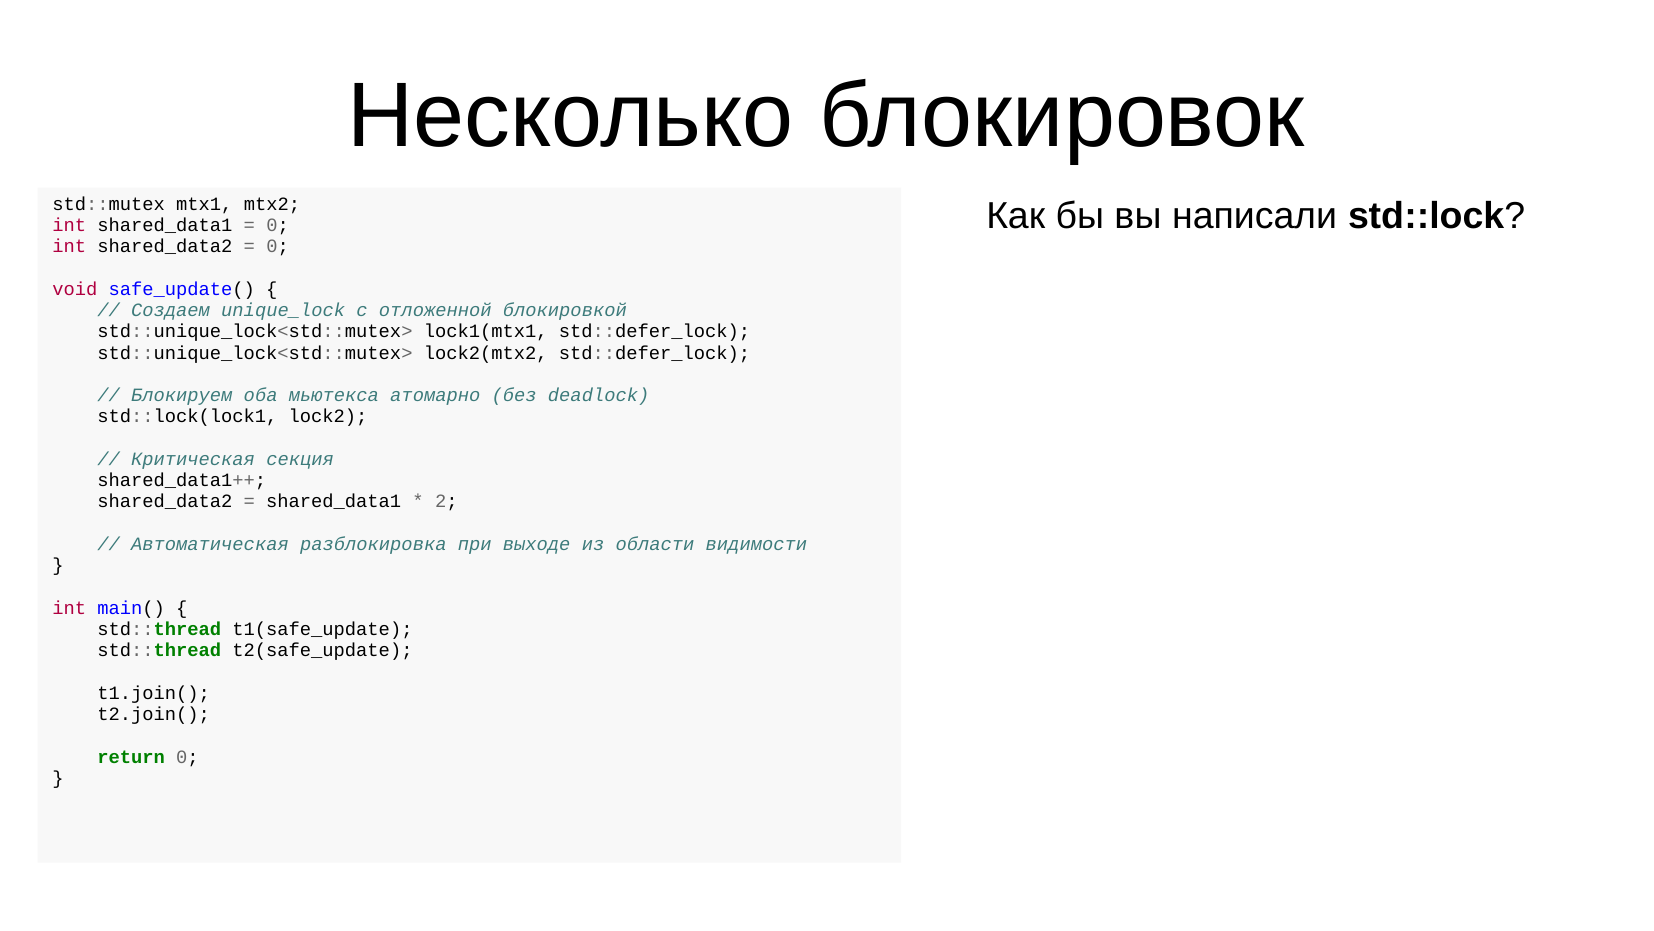

# Несколько блокировок
std::mutex mtx1, mtx2;
int shared_data1 = 0;
int shared_data2 = 0;
void safe_update() {
 // Создаем unique_lock с отложенной блокировкой
 std::unique_lock<std::mutex> lock1(mtx1, std::defer_lock);
 std::unique_lock<std::mutex> lock2(mtx2, std::defer_lock);
 // Блокируем оба мьютекса атомарно (без deadlock)
 std::lock(lock1, lock2);
 // Критическая секция
 shared_data1++;
 shared_data2 = shared_data1 * 2;
 // Автоматическая разблокировка при выходе из области видимости
}
int main() {
 std::thread t1(safe_update);
 std::thread t2(safe_update);
 t1.join();
 t2.join();
 return 0;
}
Как бы вы написали std::lock?